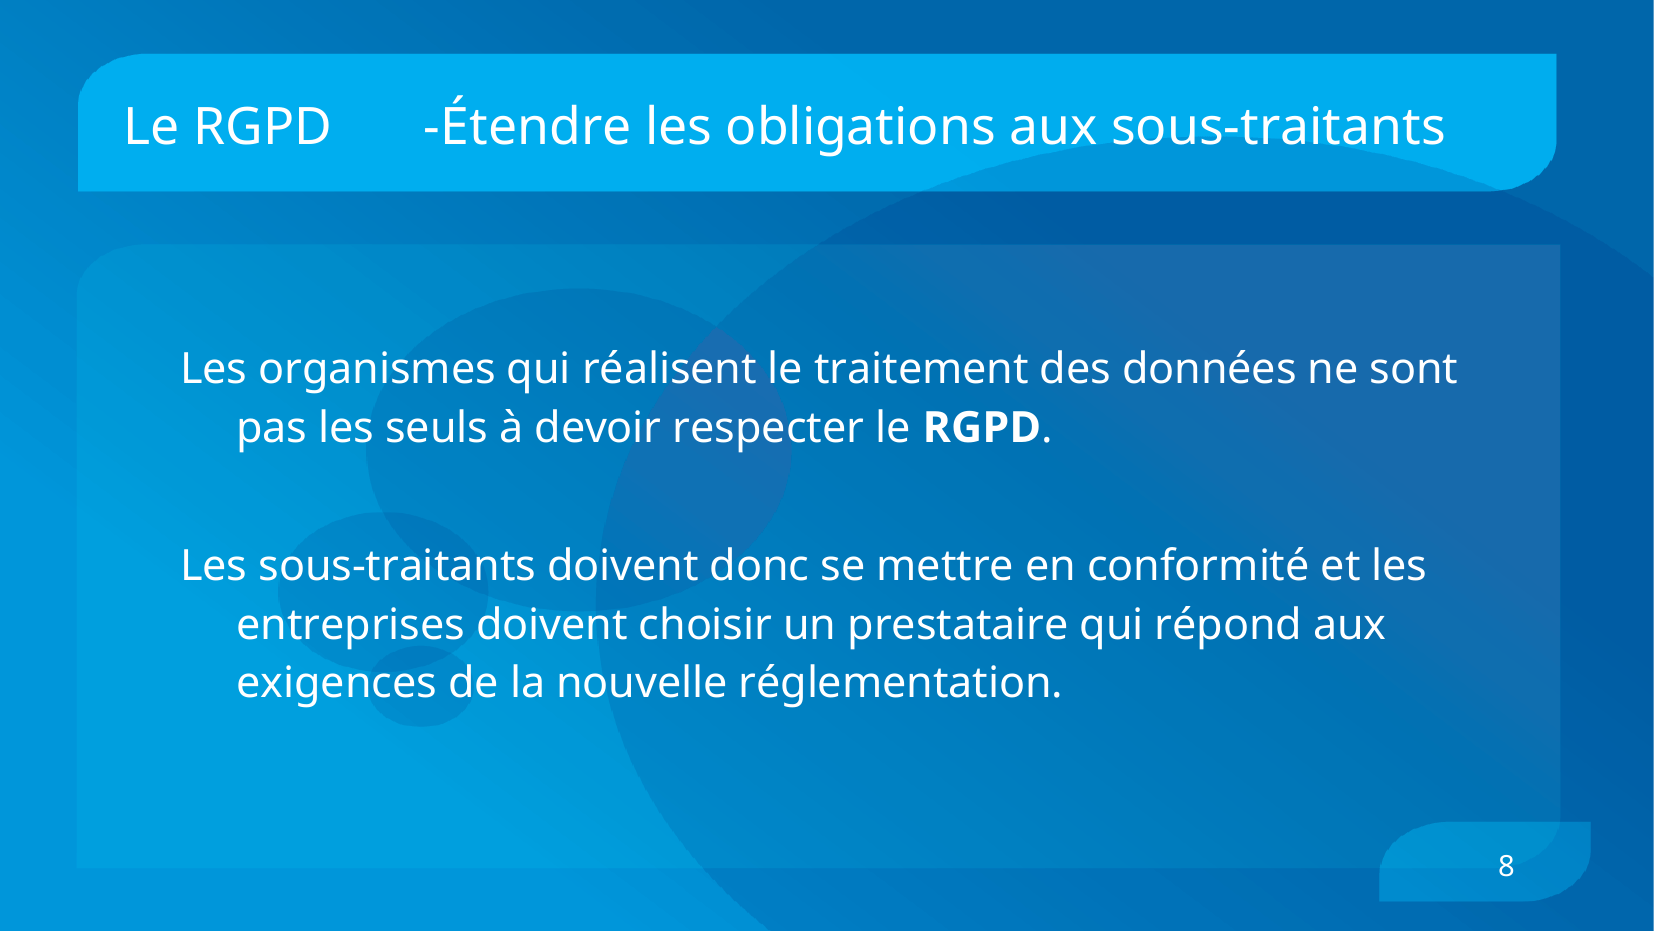

# Le RGPD	-Étendre les obligations aux sous-traitants
Les organismes qui réalisent le traitement des données ne sont pas les seuls à devoir respecter le RGPD.
Les sous-traitants doivent donc se mettre en conformité et les entreprises doivent choisir un prestataire qui répond aux exigences de la nouvelle réglementation.
8